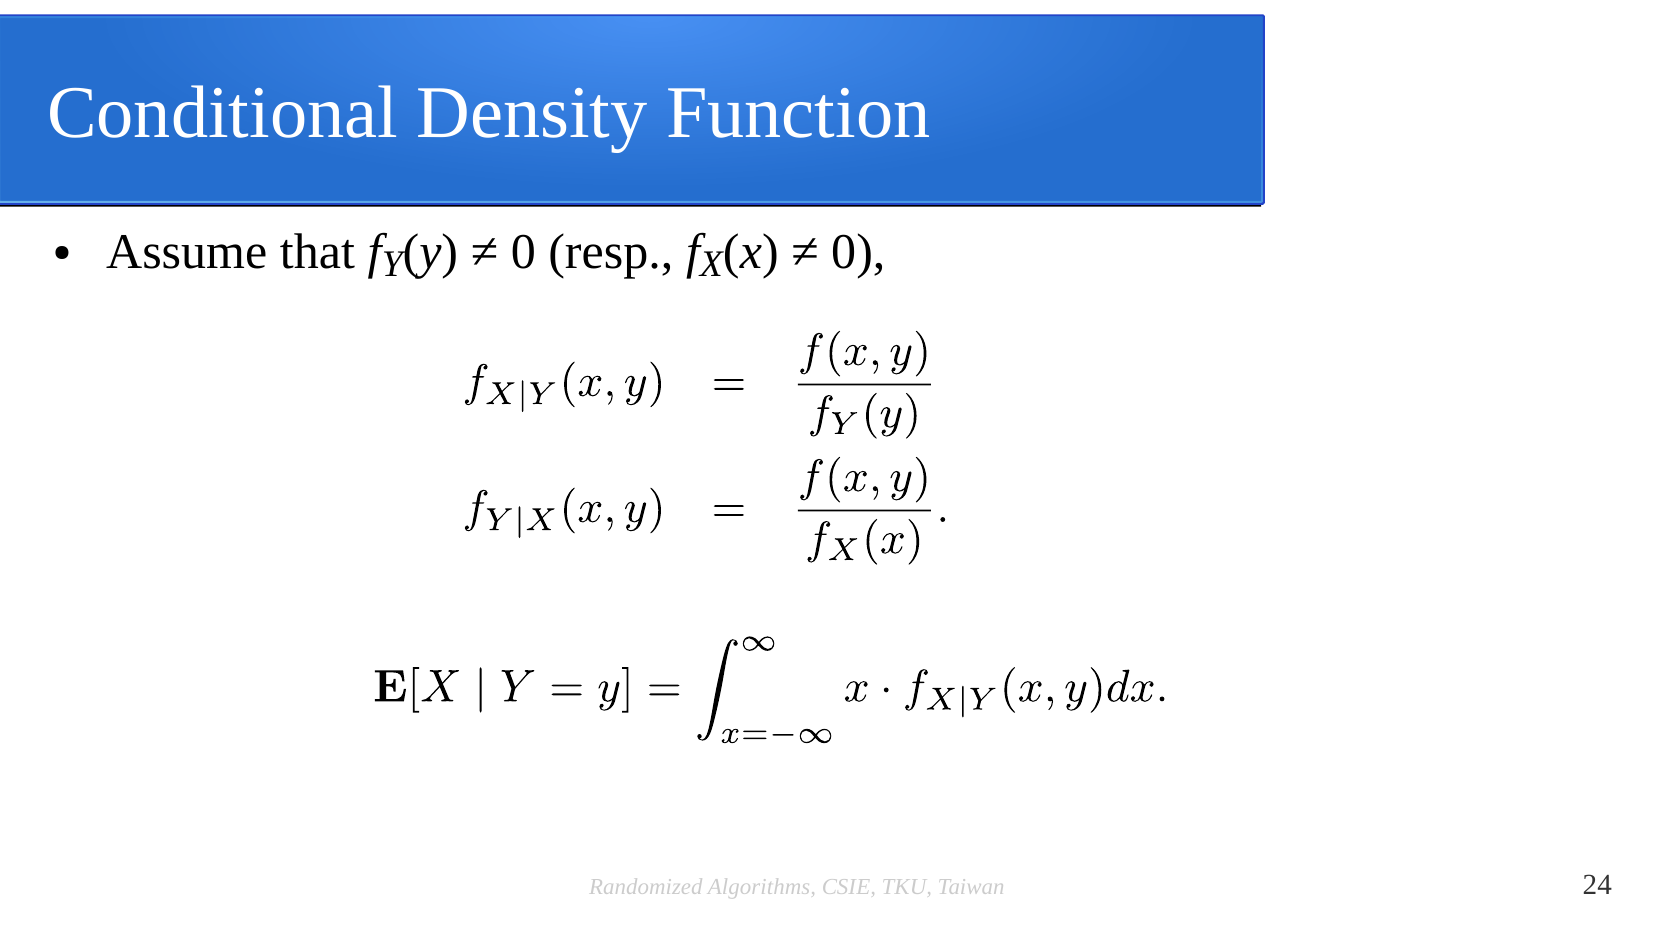

# Conditional Density Function
Assume that fY(y) ≠ 0 (resp., fX(x) ≠ 0),
24
Randomized Algorithms, CSIE, TKU, Taiwan